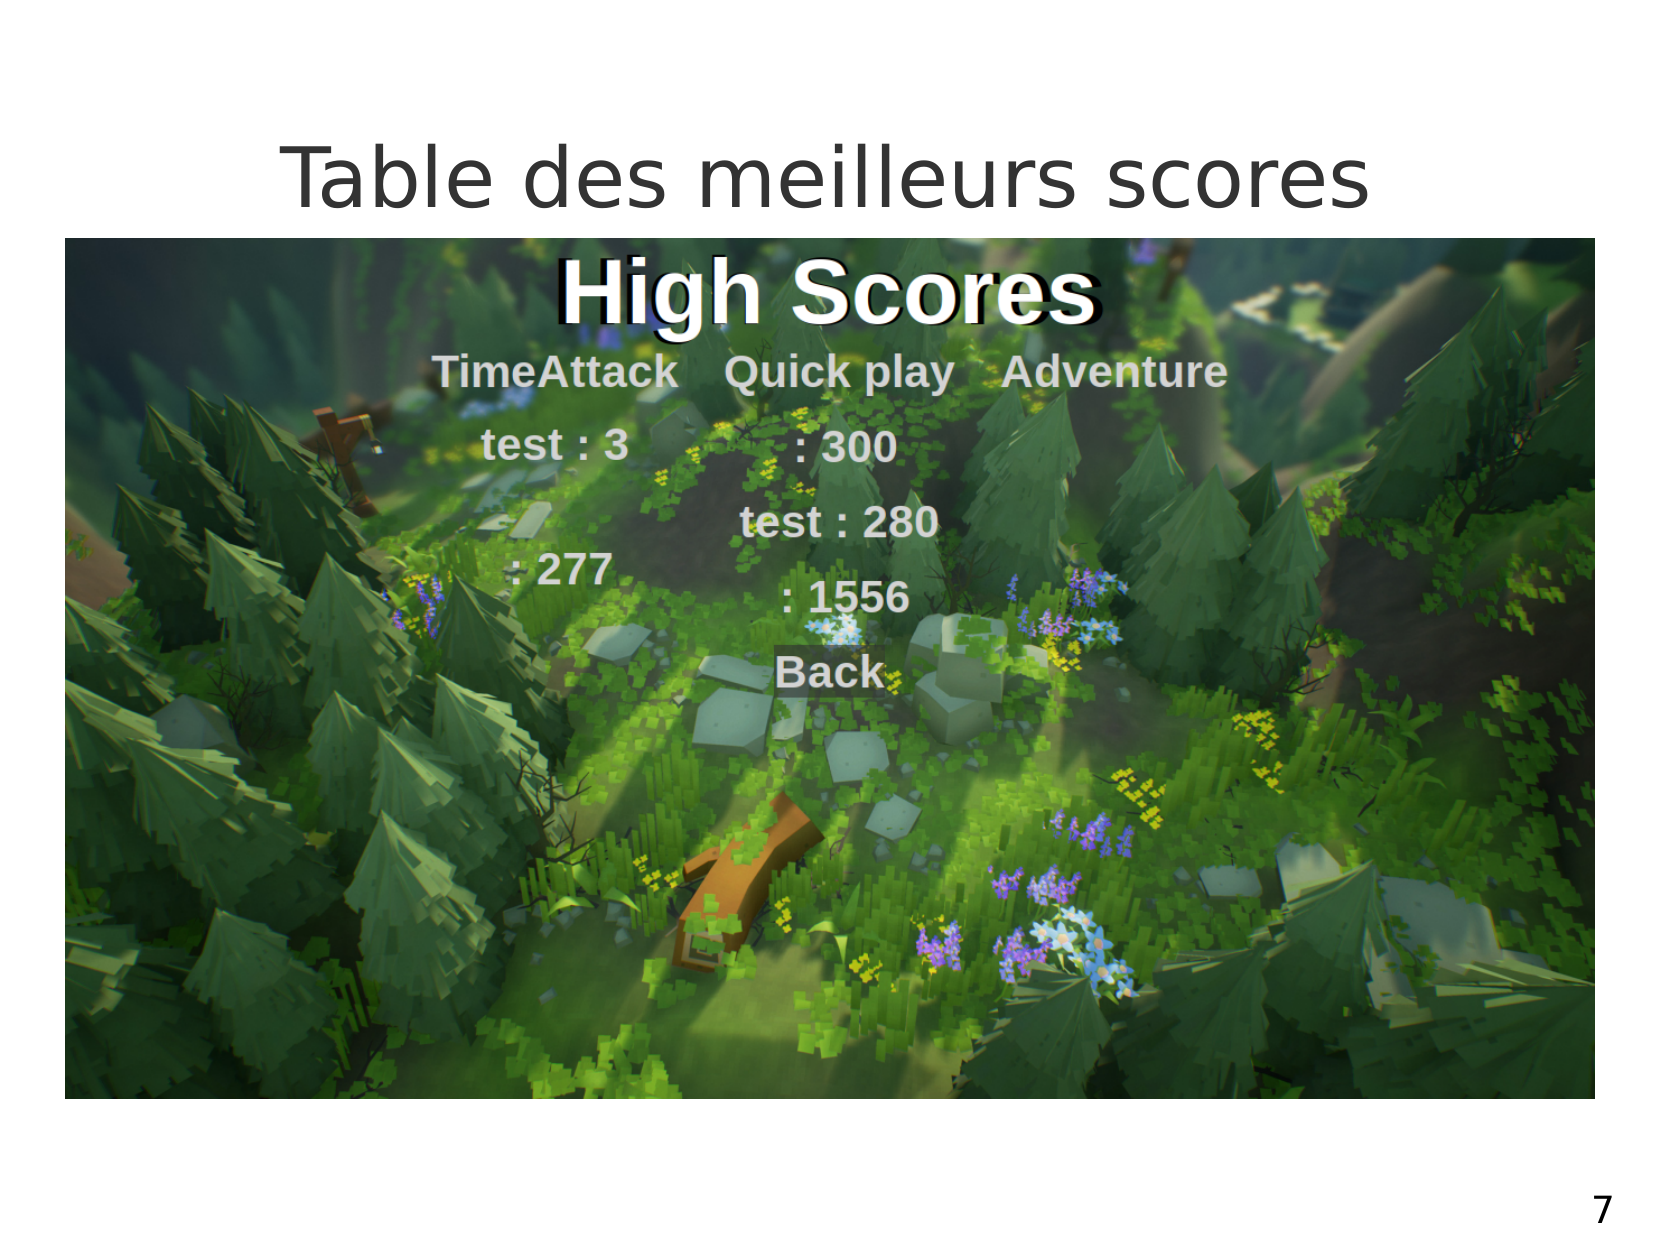

# Table des meilleurs scores
7
7